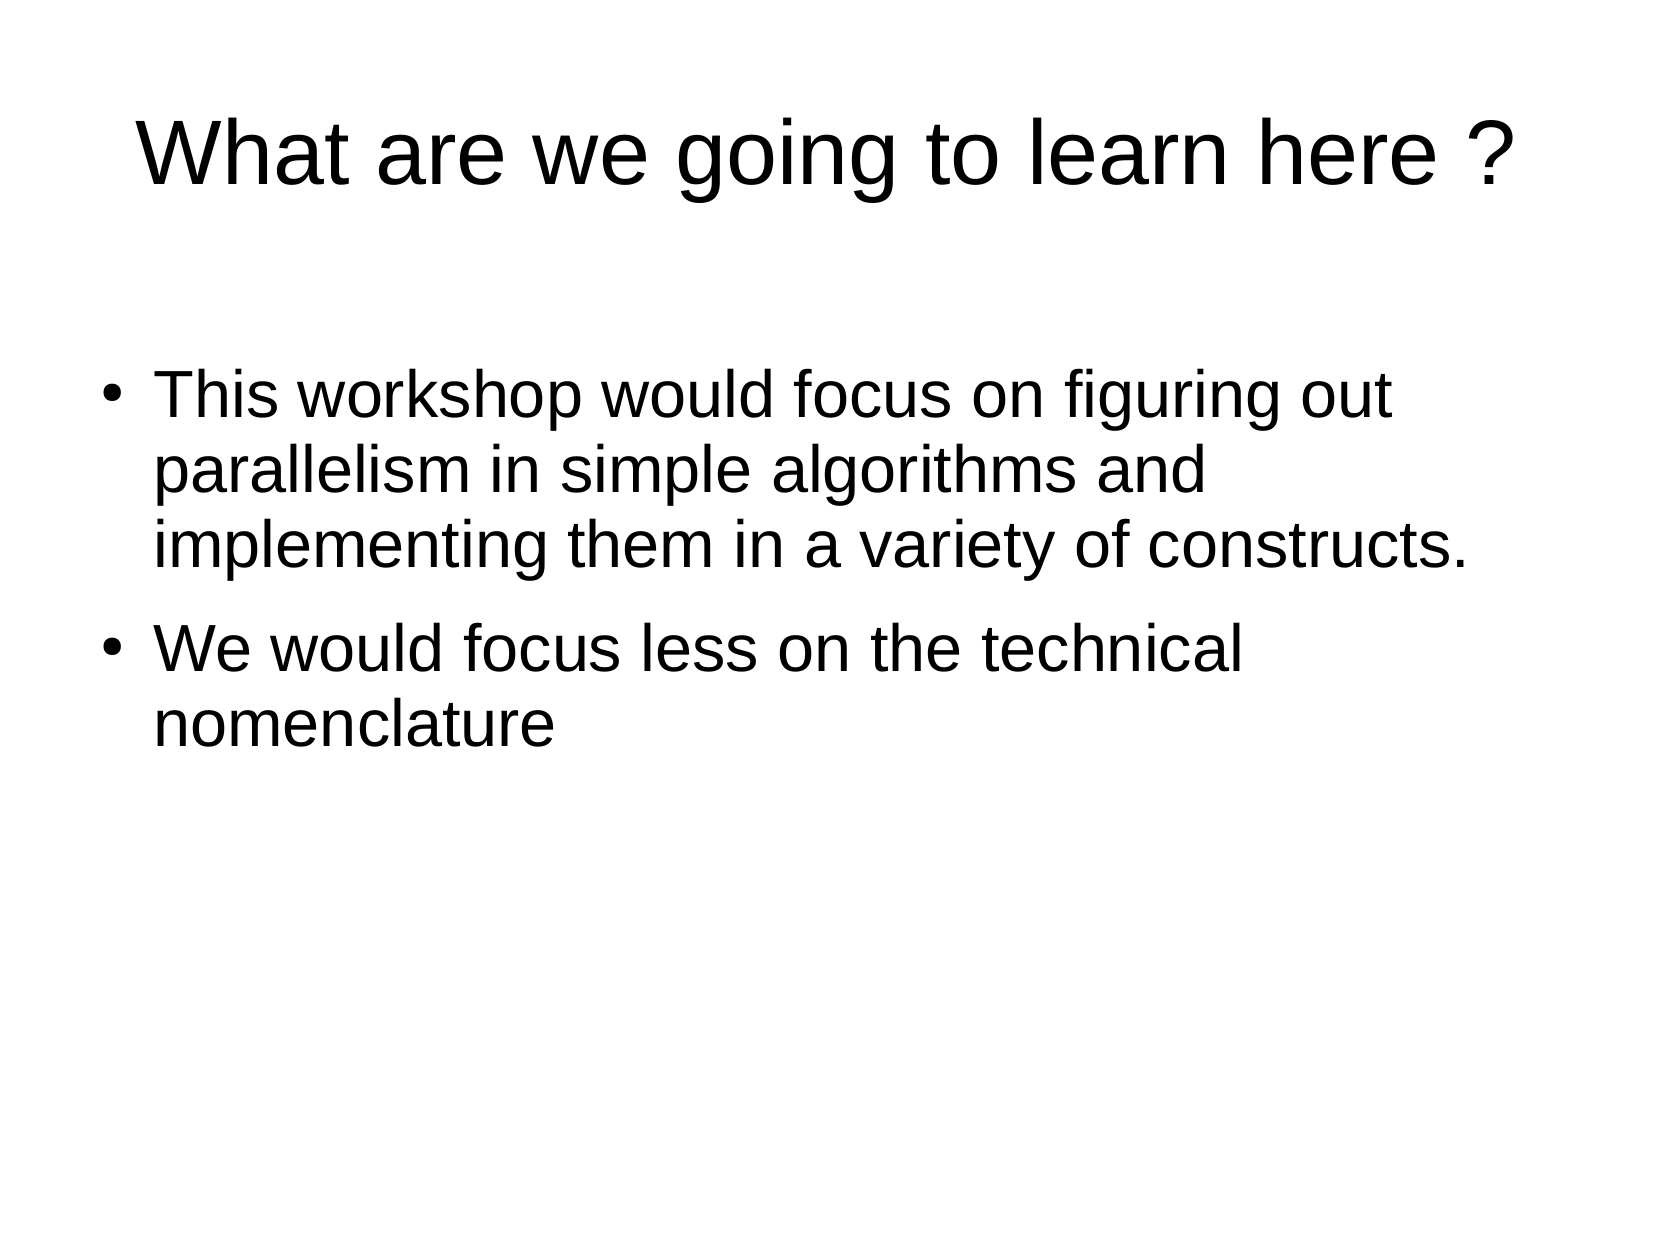

# What are we going to learn here ?
This workshop would focus on figuring out parallelism in simple algorithms and implementing them in a variety of constructs.
We would focus less on the technical nomenclature